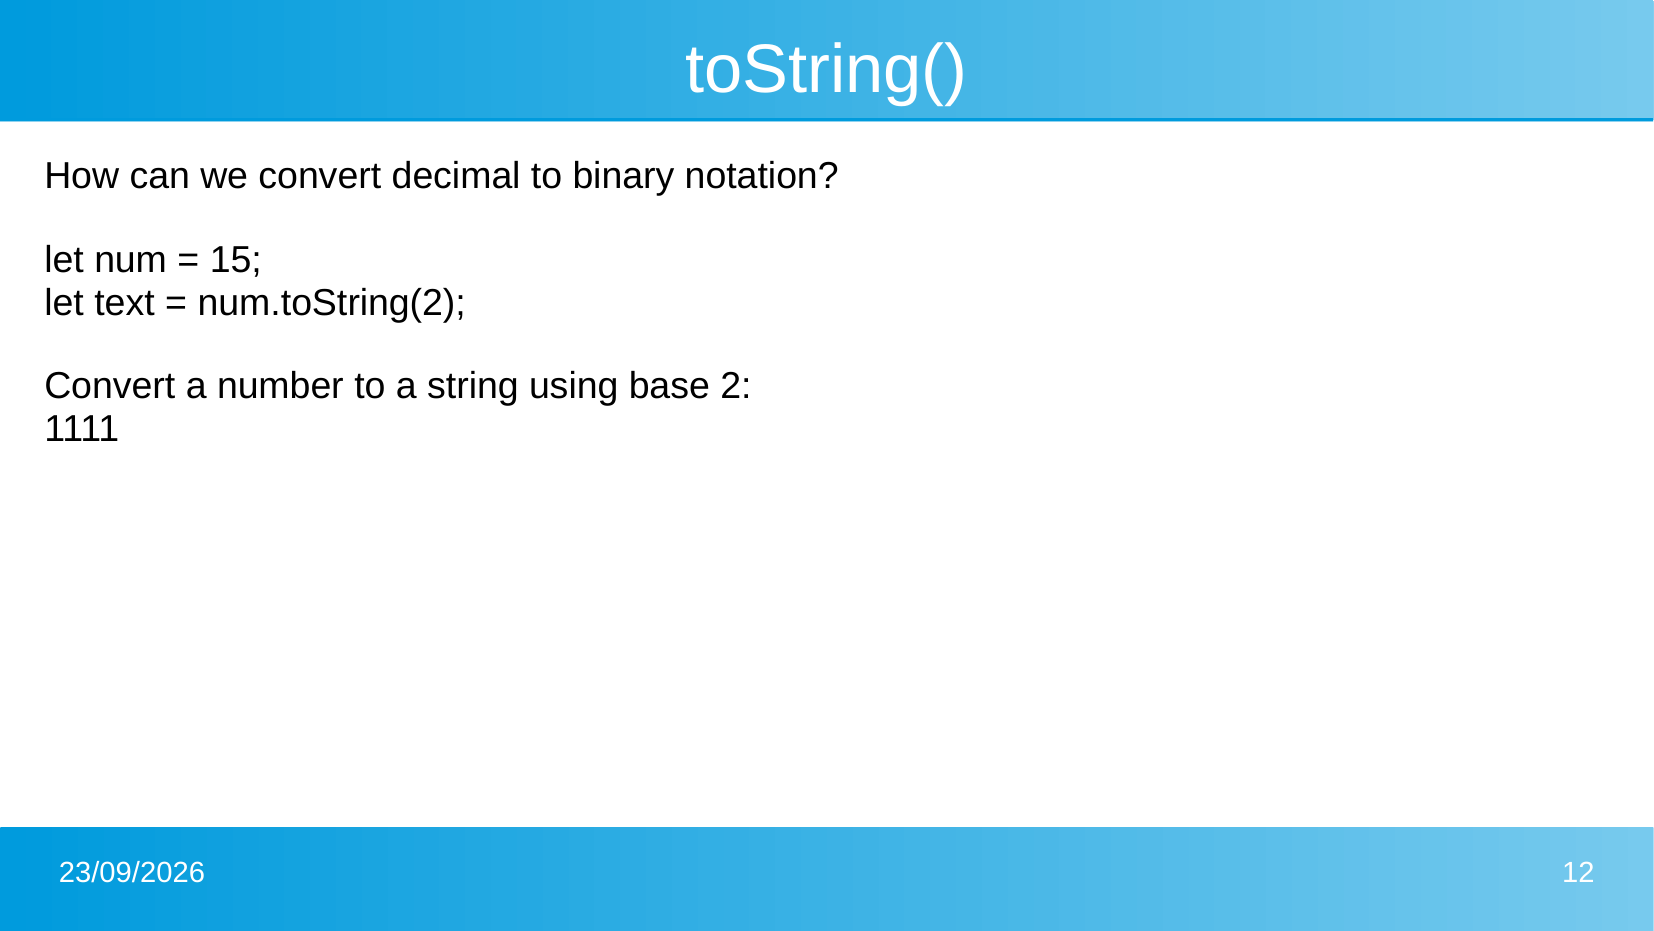

# toString()
How can we convert decimal to binary notation?
let num = 15;
let text = num.toString(2);
Convert a number to a string using base 2:
1111
12